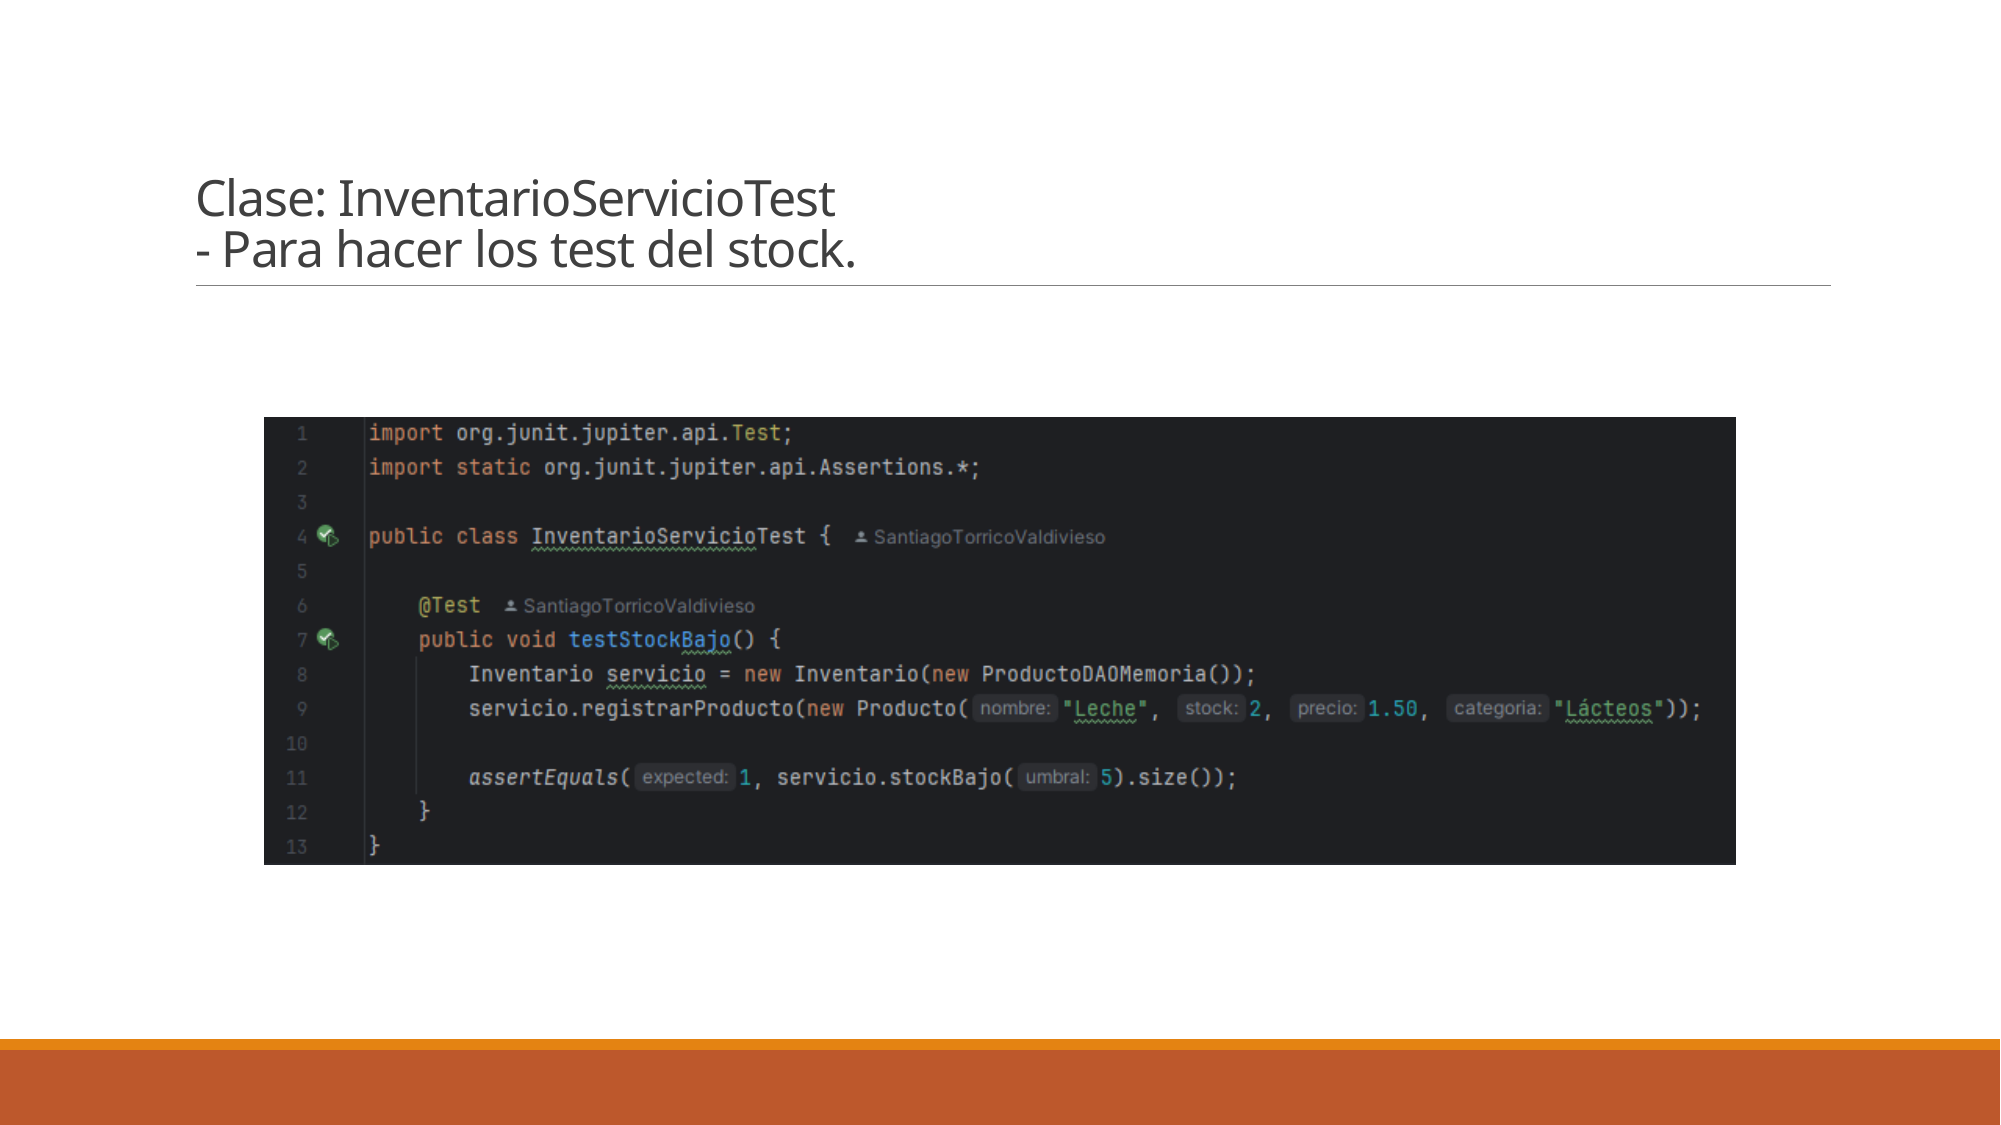

# Clase: InventarioServicioTest - Para hacer los test del stock.